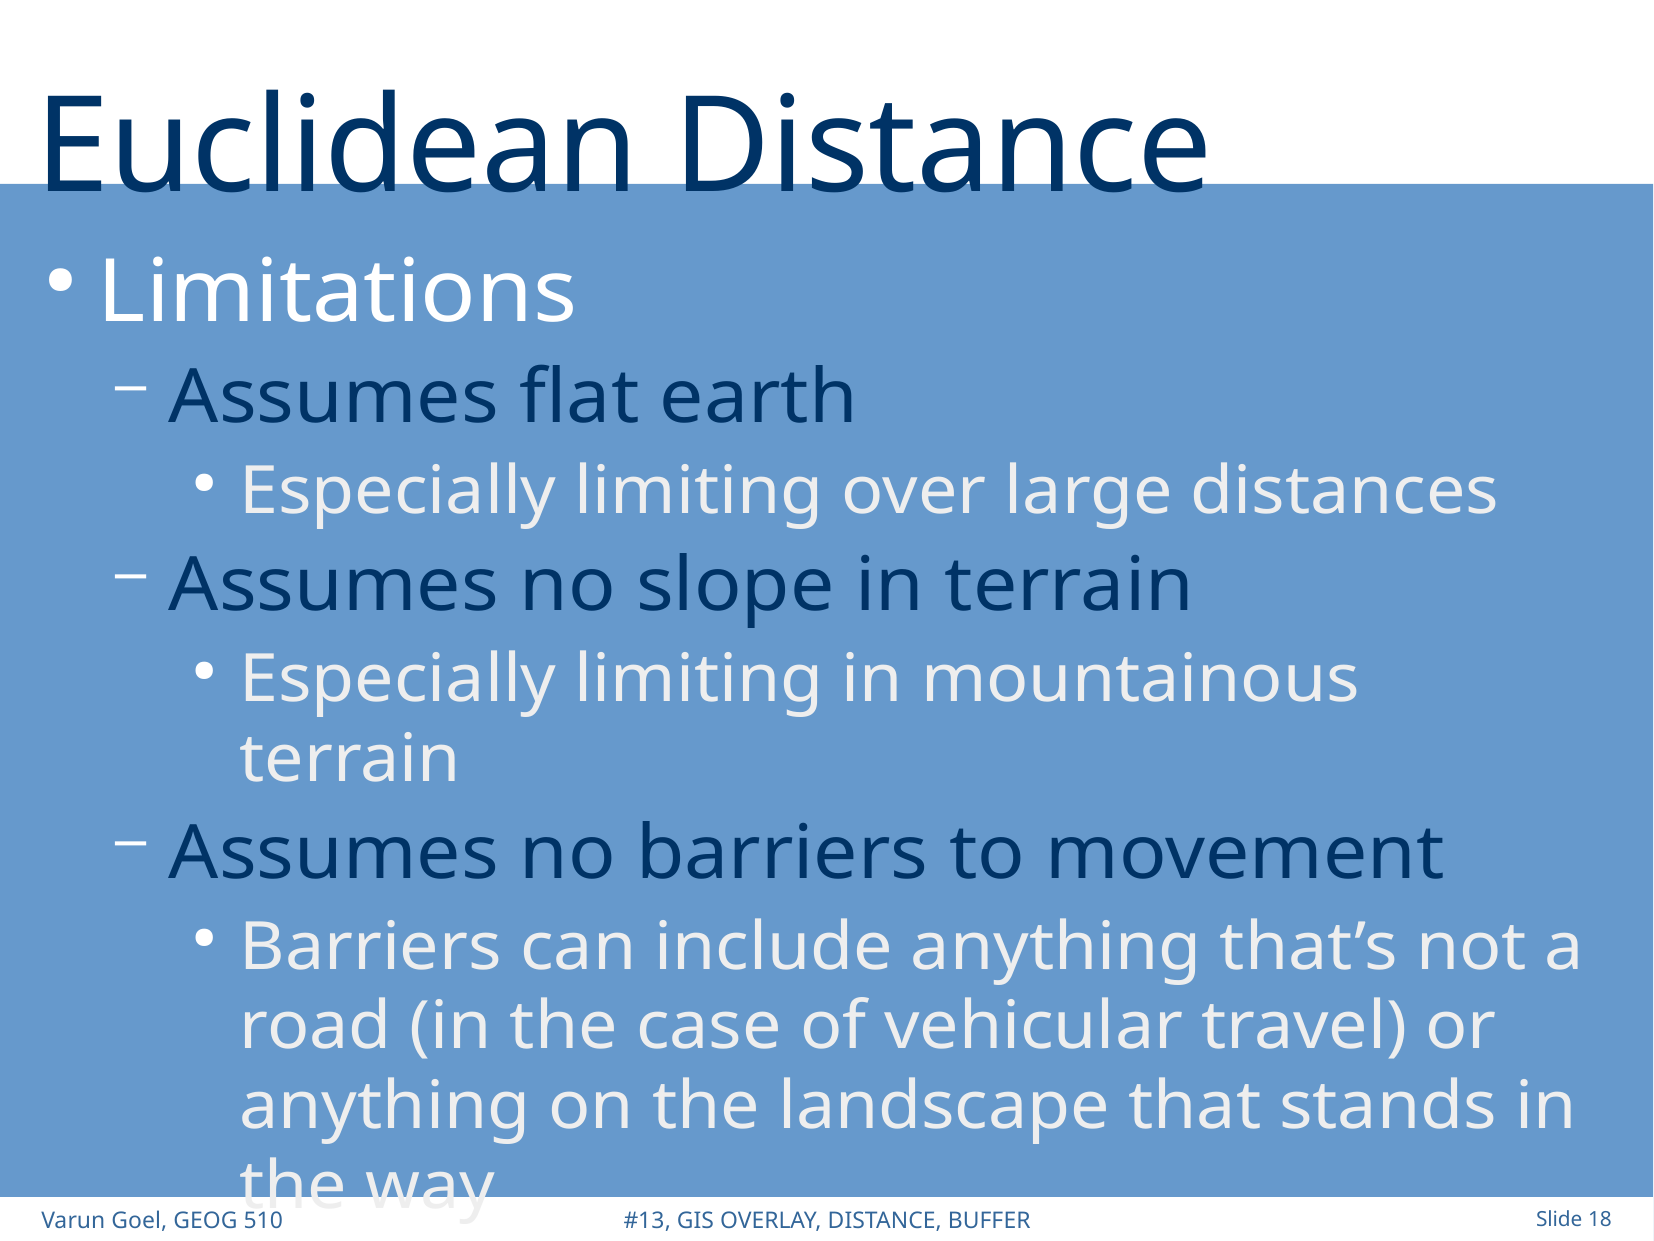

# Euclidean Distance
Limitations
Assumes flat earth
Especially limiting over large distances
Assumes no slope in terrain
Especially limiting in mountainous terrain
Assumes no barriers to movement
Barriers can include anything that’s not a road (in the case of vehicular travel) or anything on the landscape that stands in the way
#13, GIS OVERLAY, DISTANCE, BUFFER
18